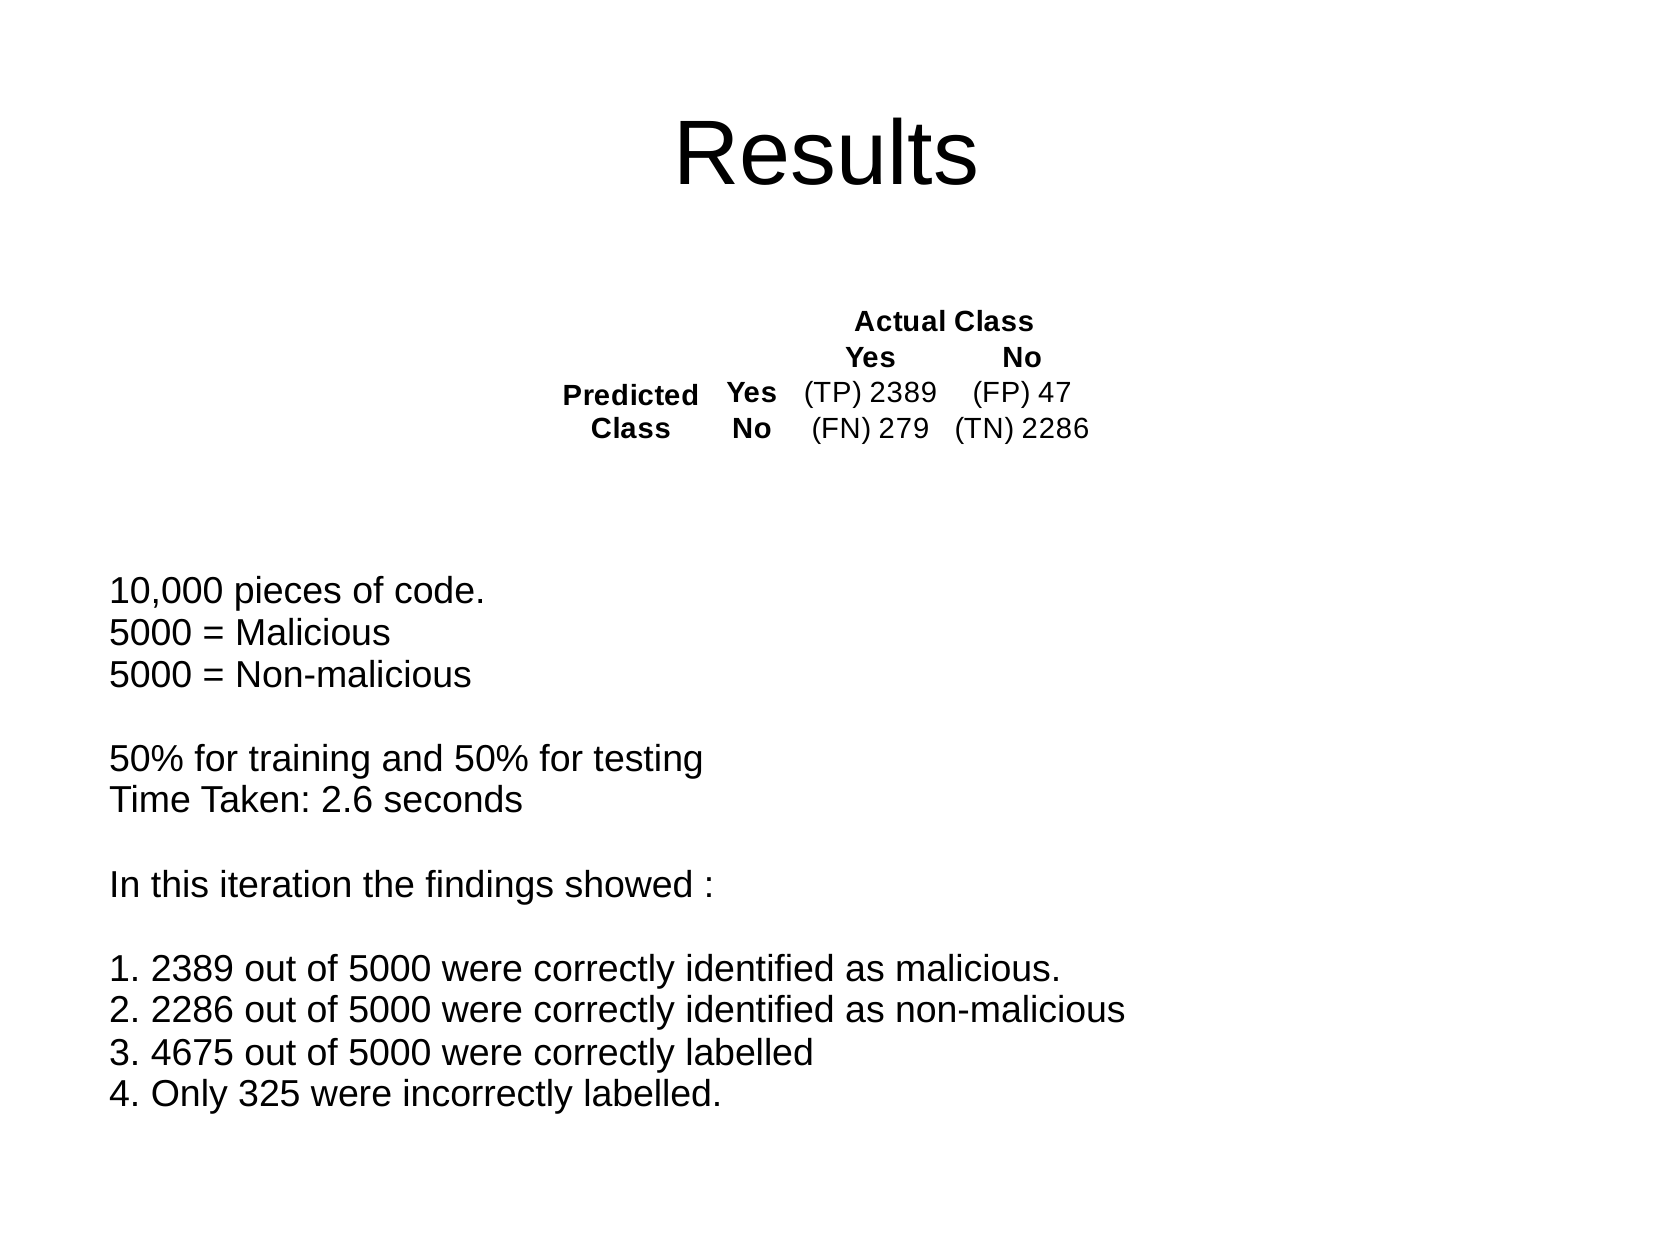

# Results
10,000 pieces of code.
5000 = Malicious
5000 = Non-malicious
50% for training and 50% for testing
Time Taken: 2.6 seconds
In this iteration the findings showed :
1. 2389 out of 5000 were correctly identified as malicious.
2. 2286 out of 5000 were correctly identified as non-malicious
3. 4675 out of 5000 were correctly labelled
4. Only 325 were incorrectly labelled.